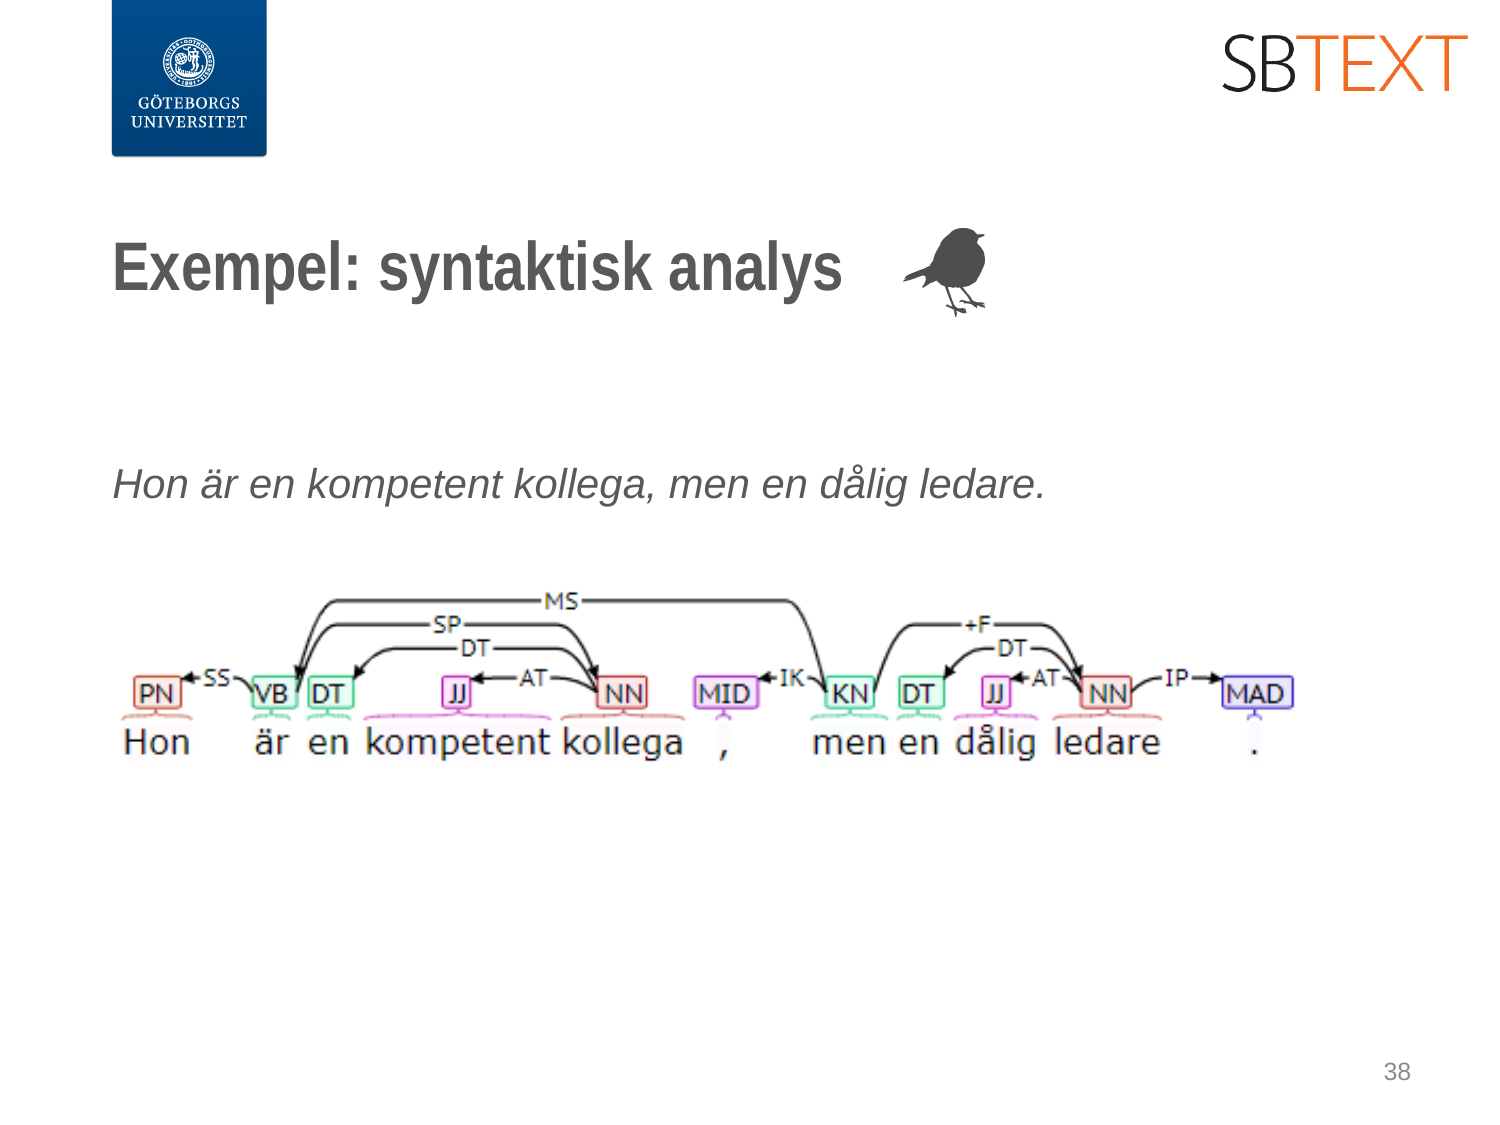

# Exempel: syntaktisk analys
Hon är en kompetent kollega, men en dålig ledare.